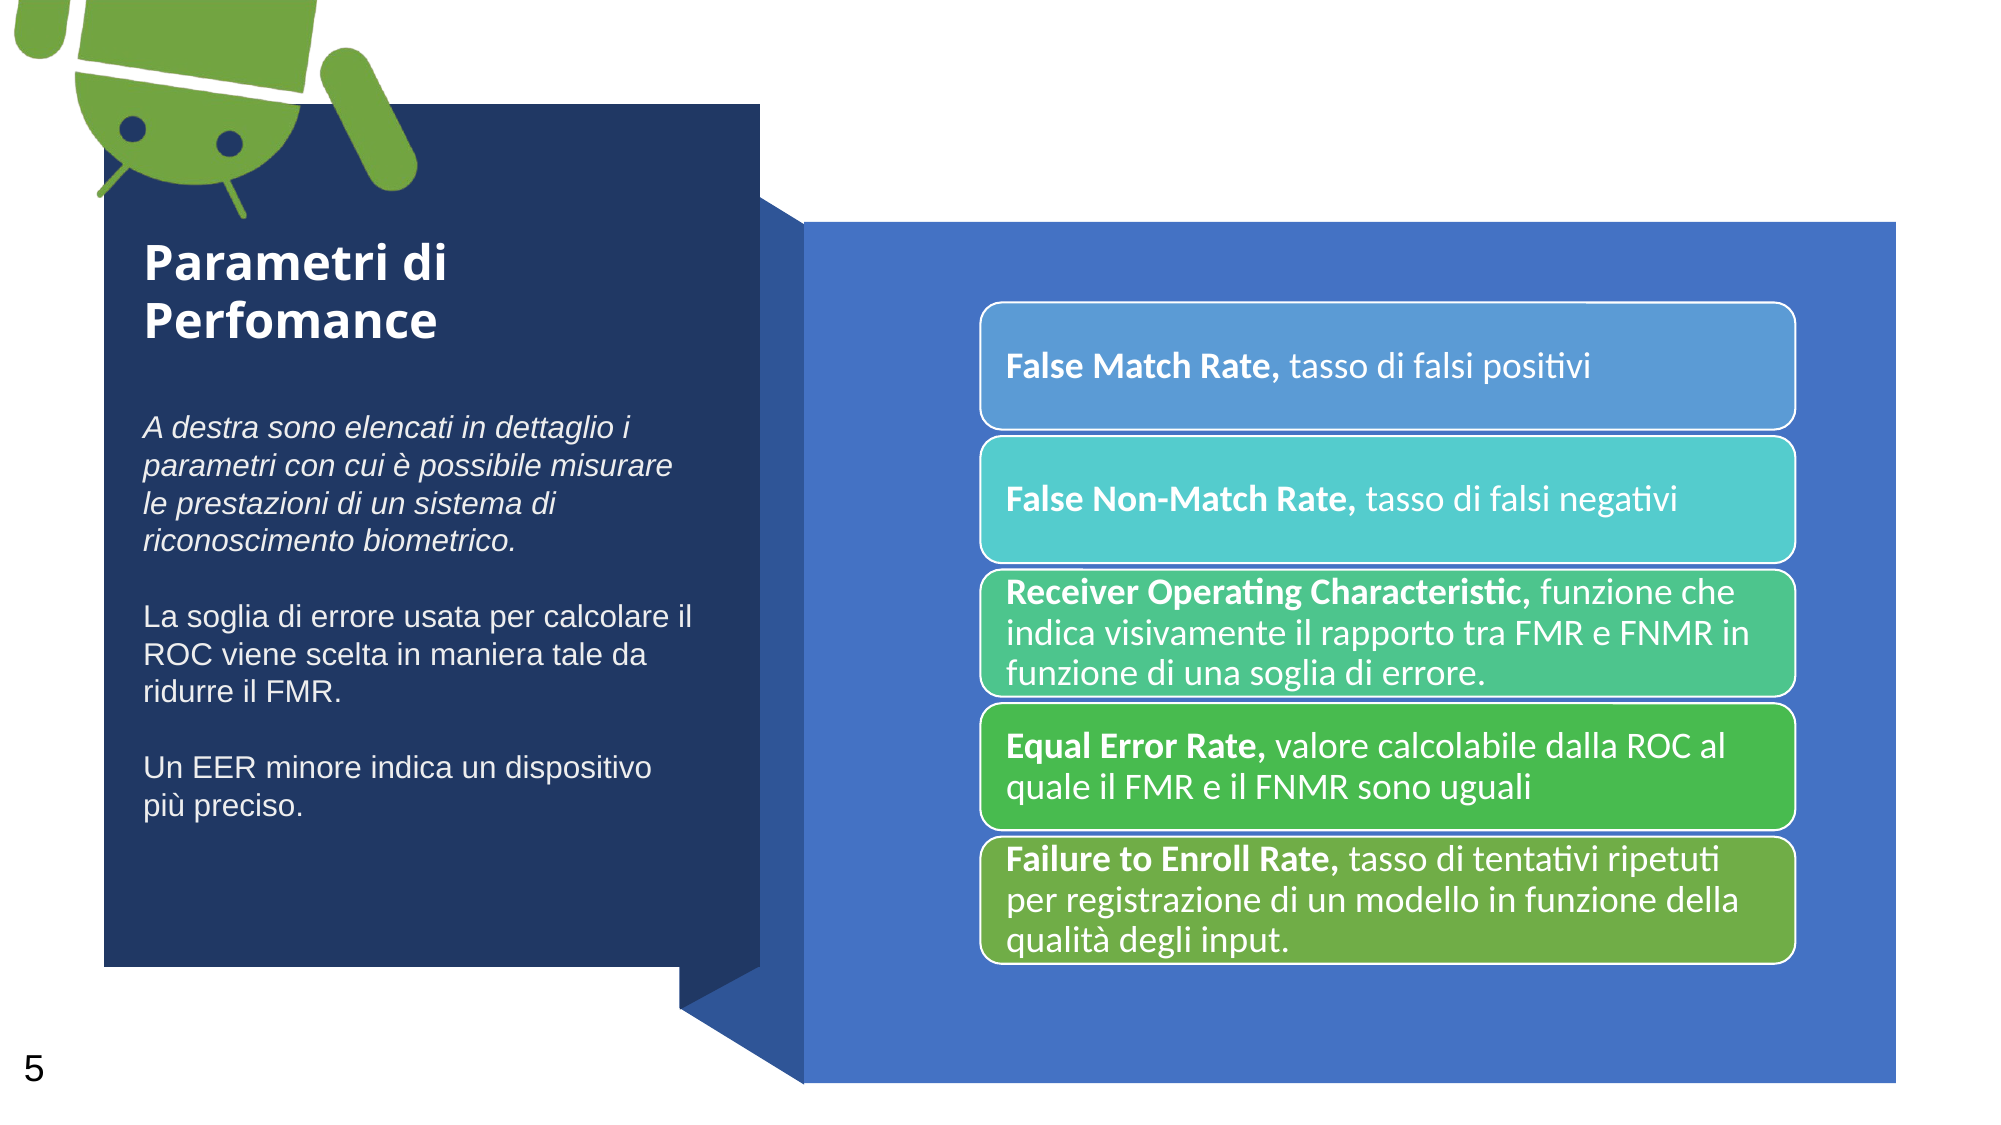

# Parametri di Perfomance A destra sono elencati in dettaglio i parametri con cui è possibile misurare le prestazioni di un sistema di riconoscimento biometrico. La soglia di errore usata per calcolare il ROC viene scelta in maniera tale da ridurre il FMR. Un EER minore indica un dispositivo più preciso.
False Match Rate, tasso di falsi positivi
False Non-Match Rate, tasso di falsi negativi
Receiver Operating Characteristic, funzione che indica visivamente il rapporto tra FMR e FNMR in funzione di una soglia di errore.
Equal Error Rate, valore calcolabile dalla ROC al quale il FMR e il FNMR sono uguali
Failure to Enroll Rate, tasso di tentativi ripetuti per registrazione di un modello in funzione della qualità degli input.
5